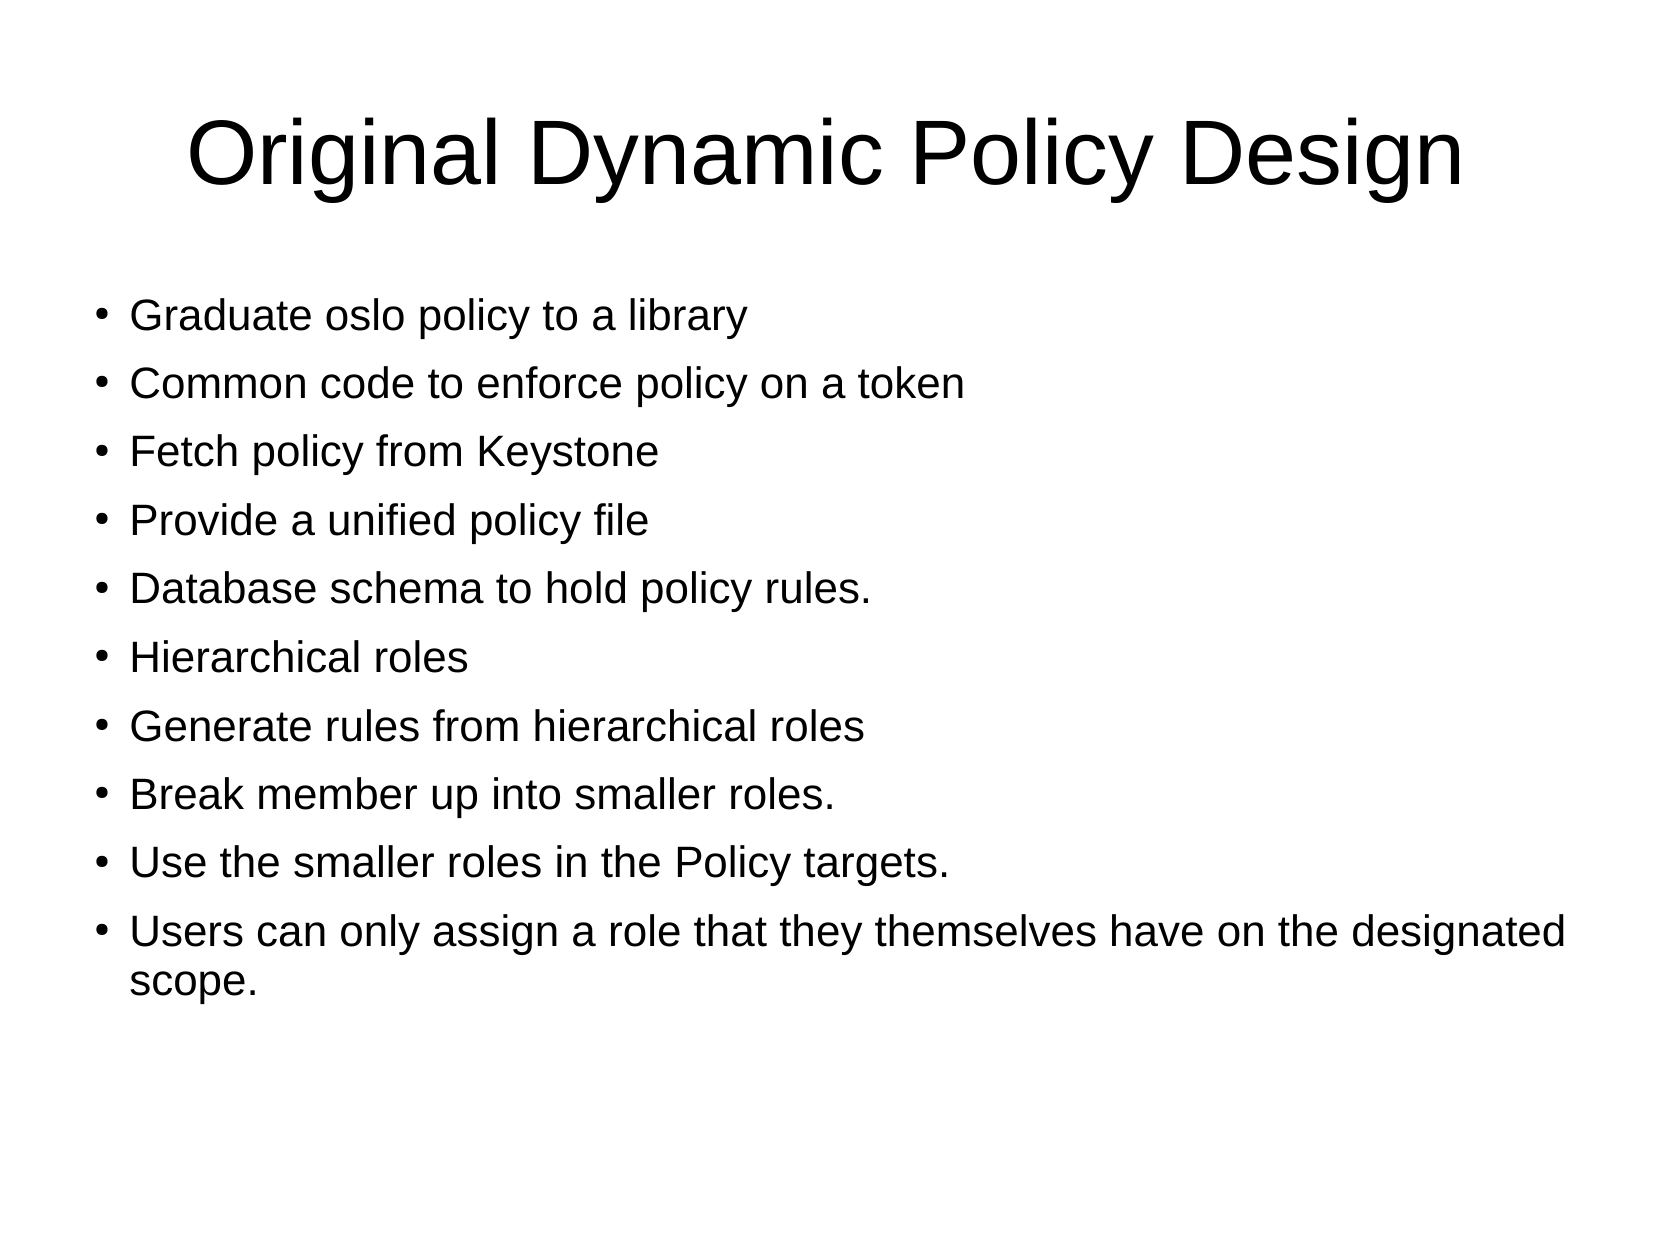

# Original Dynamic Policy Design
Graduate oslo policy to a library
Common code to enforce policy on a token
Fetch policy from Keystone
Provide a unified policy file
Database schema to hold policy rules.
Hierarchical roles
Generate rules from hierarchical roles
Break member up into smaller roles.
Use the smaller roles in the Policy targets.
Users can only assign a role that they themselves have on the designated scope.